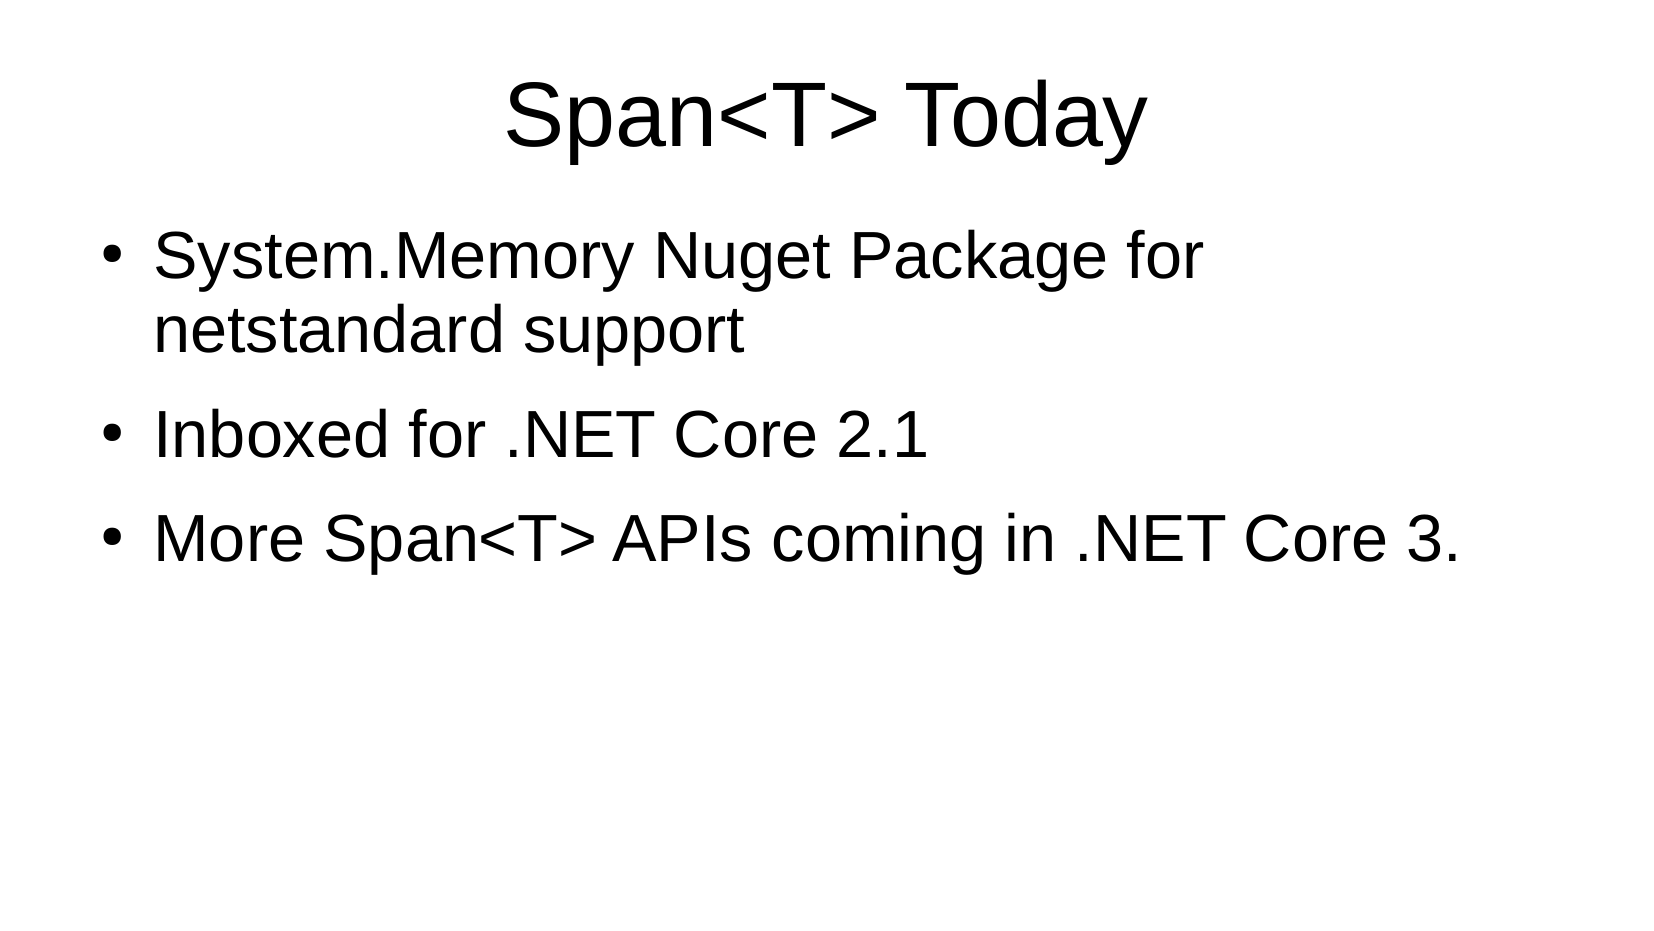

# Span<T> Today
System.Memory Nuget Package for netstandard support
Inboxed for .NET Core 2.1
More Span<T> APIs coming in .NET Core 3.